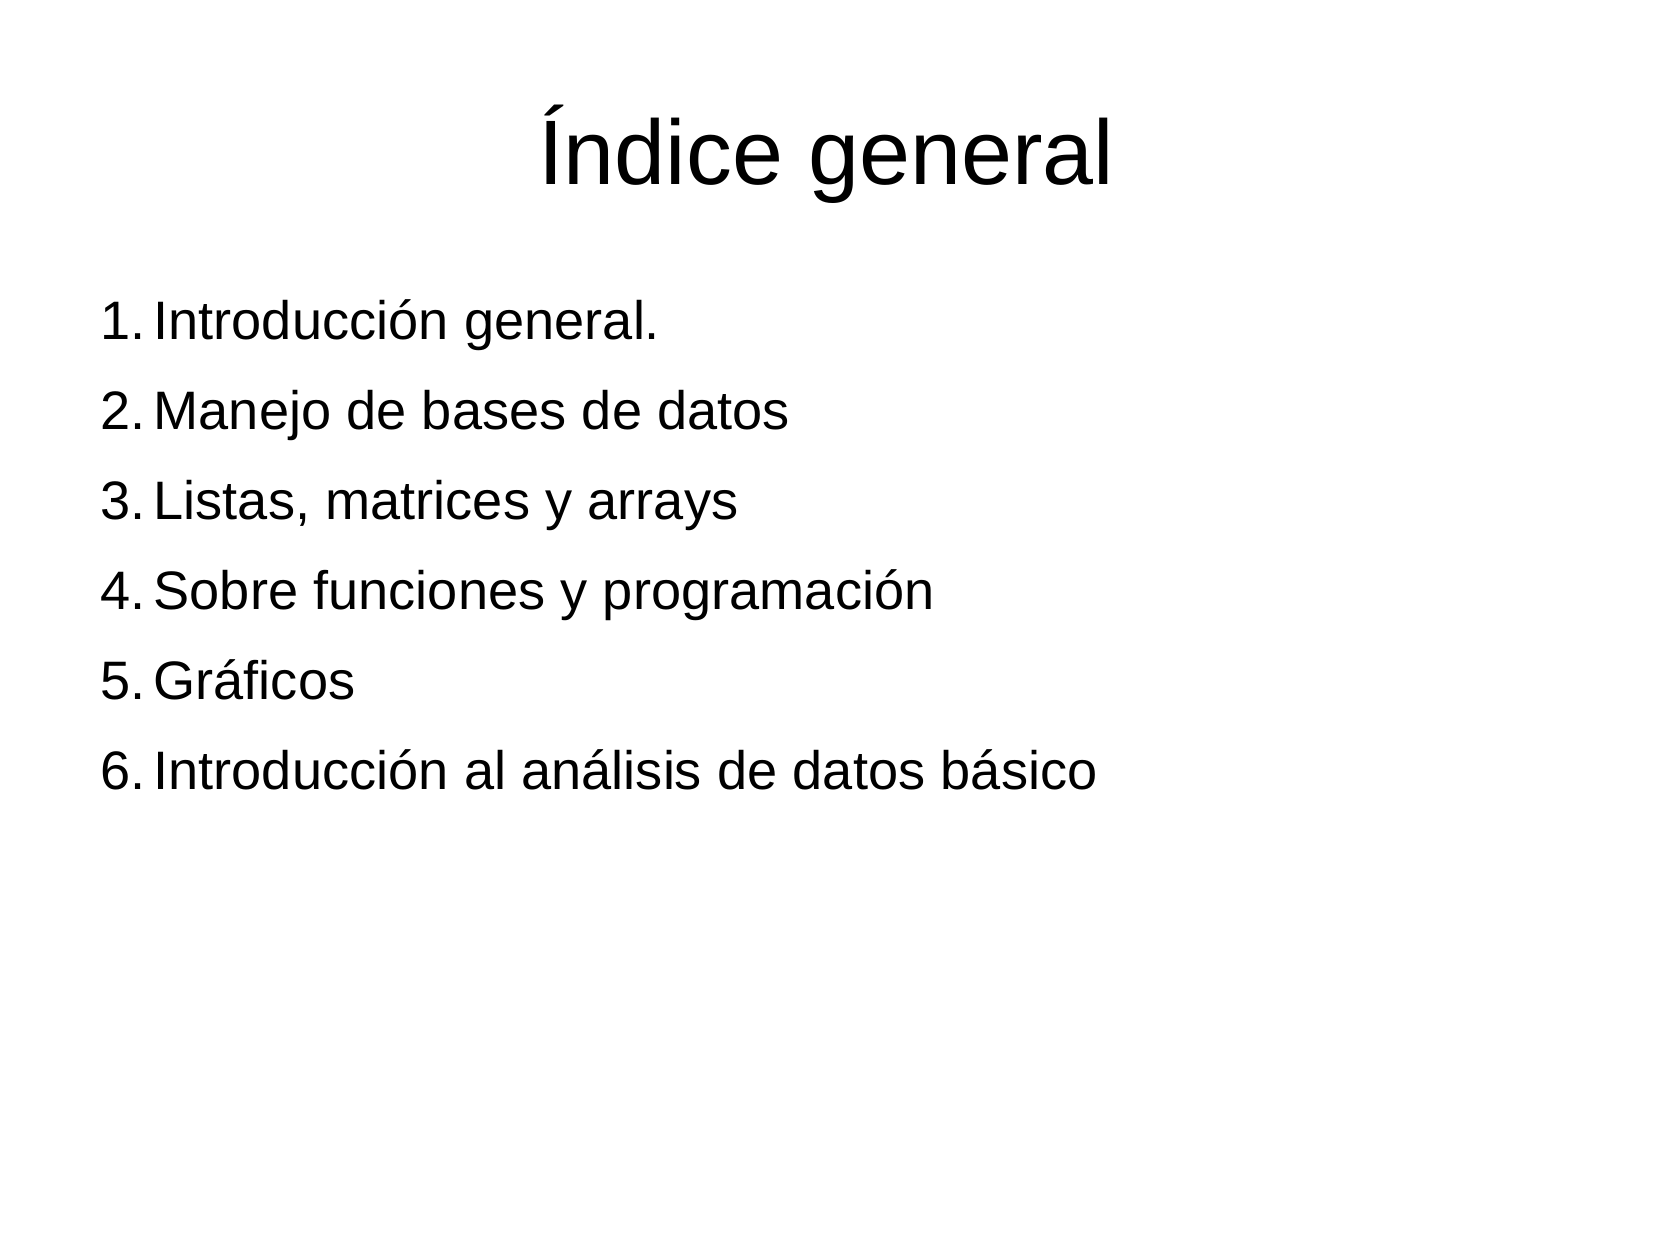

# Índice general
Introducción general.
Manejo de bases de datos
Listas, matrices y arrays
Sobre funciones y programación
Gráficos
Introducción al análisis de datos básico